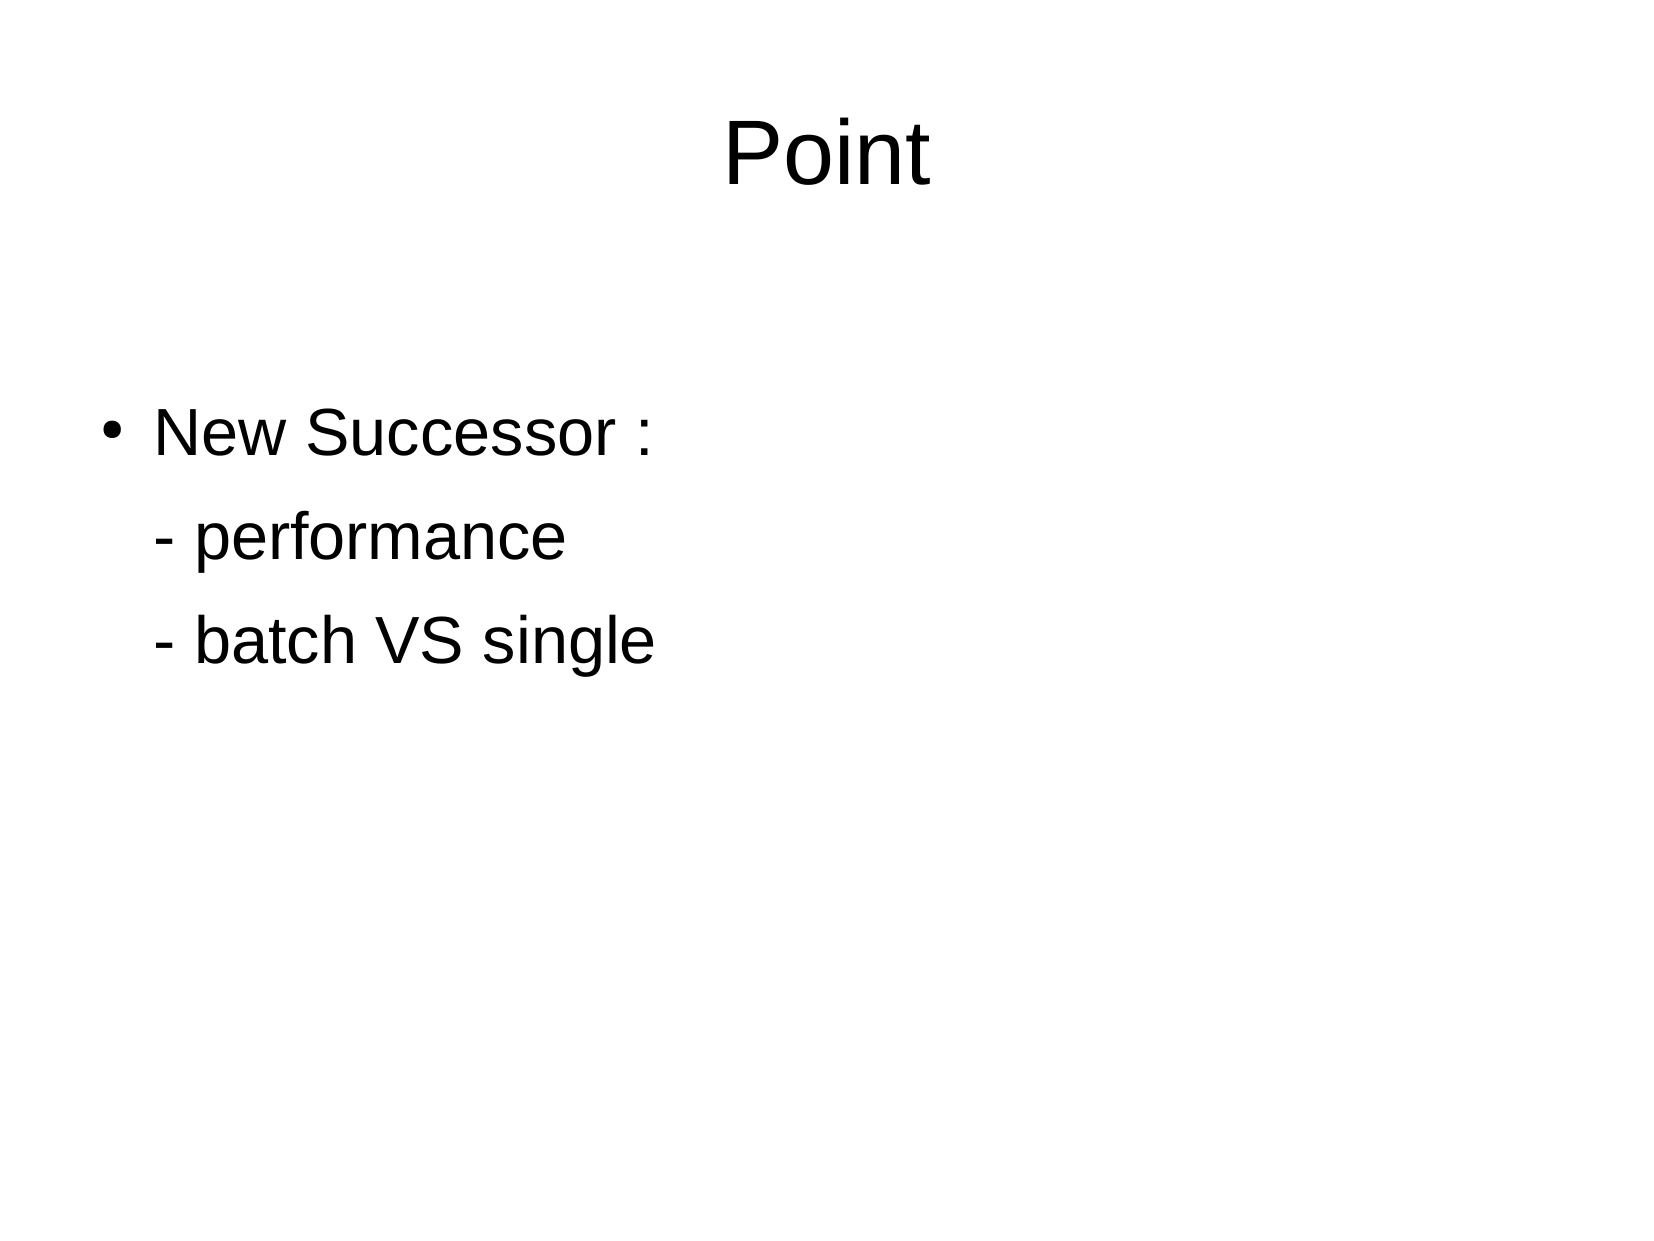

# Point
New Successor :
- performance
- batch VS single